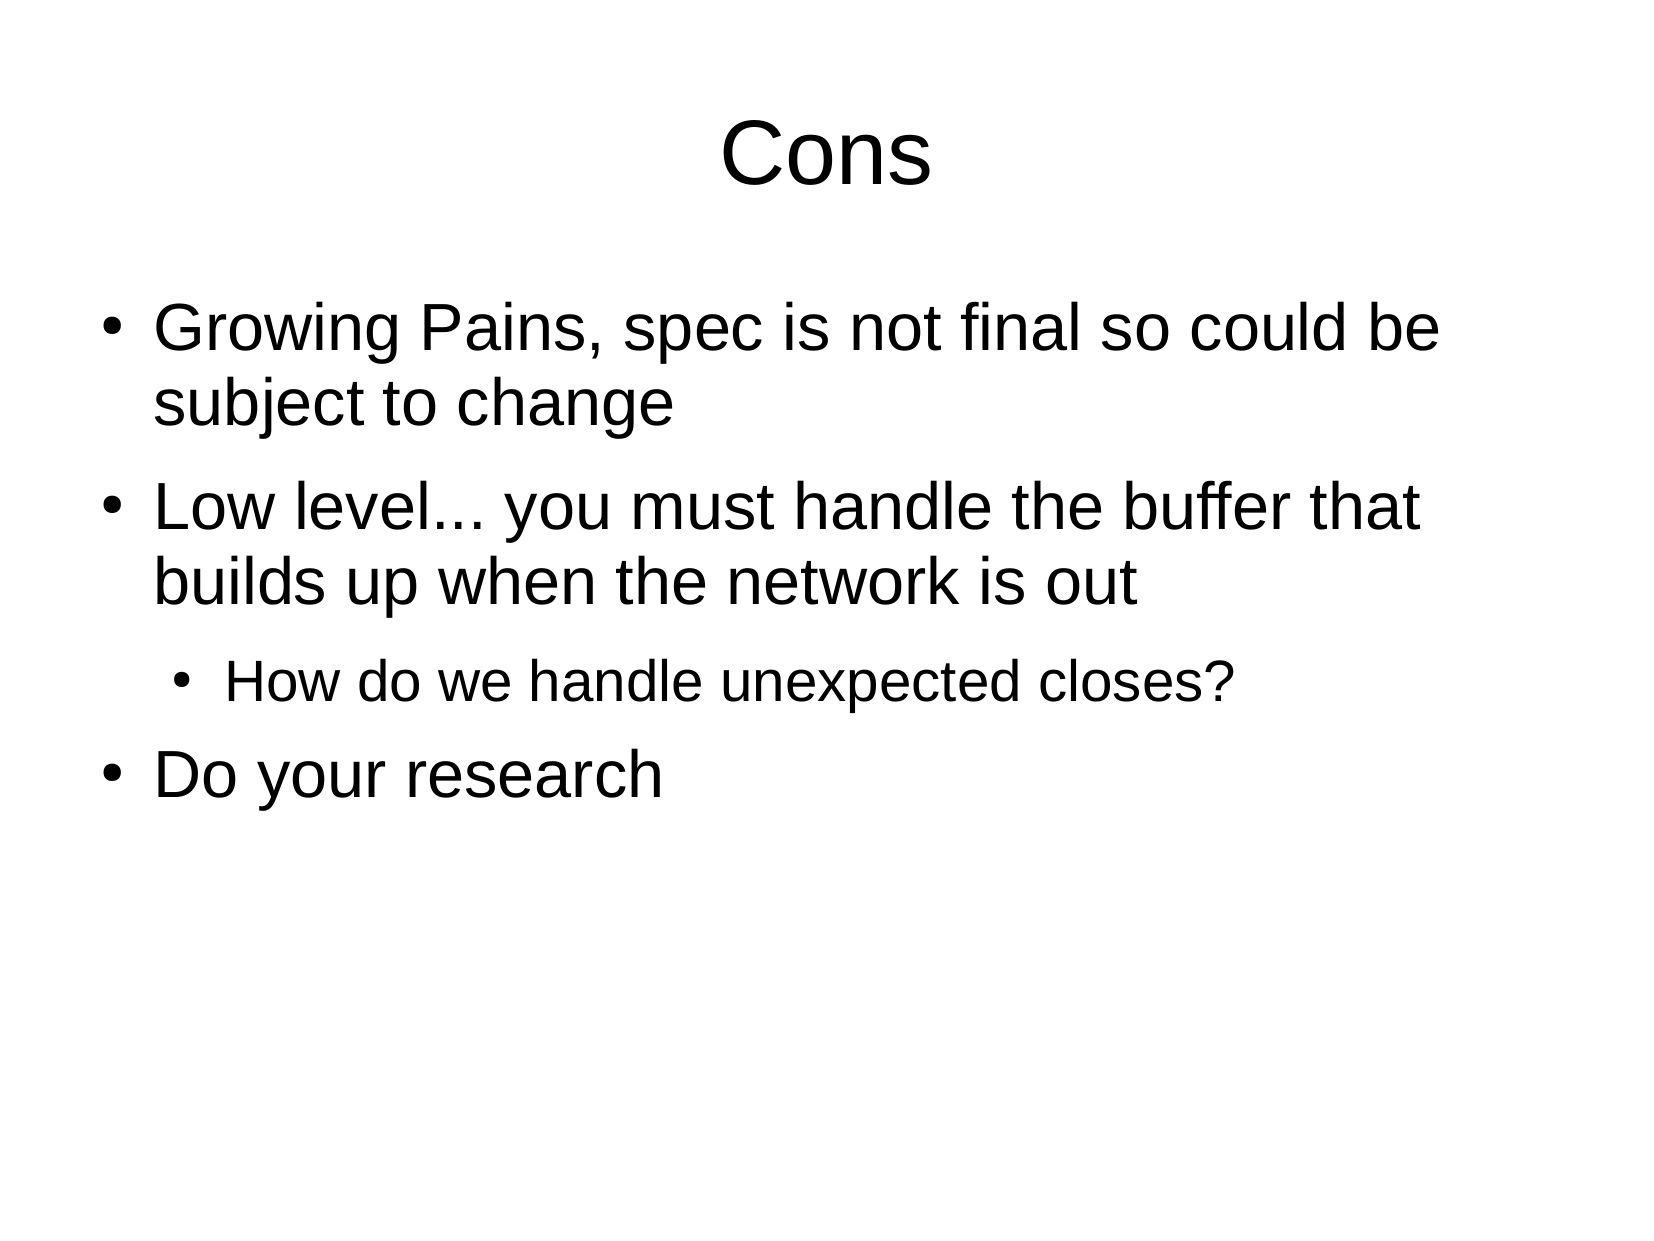

# Cons
Growing Pains, spec is not final so could be subject to change
Low level... you must handle the buffer that builds up when the network is out
How do we handle unexpected closes?
Do your research